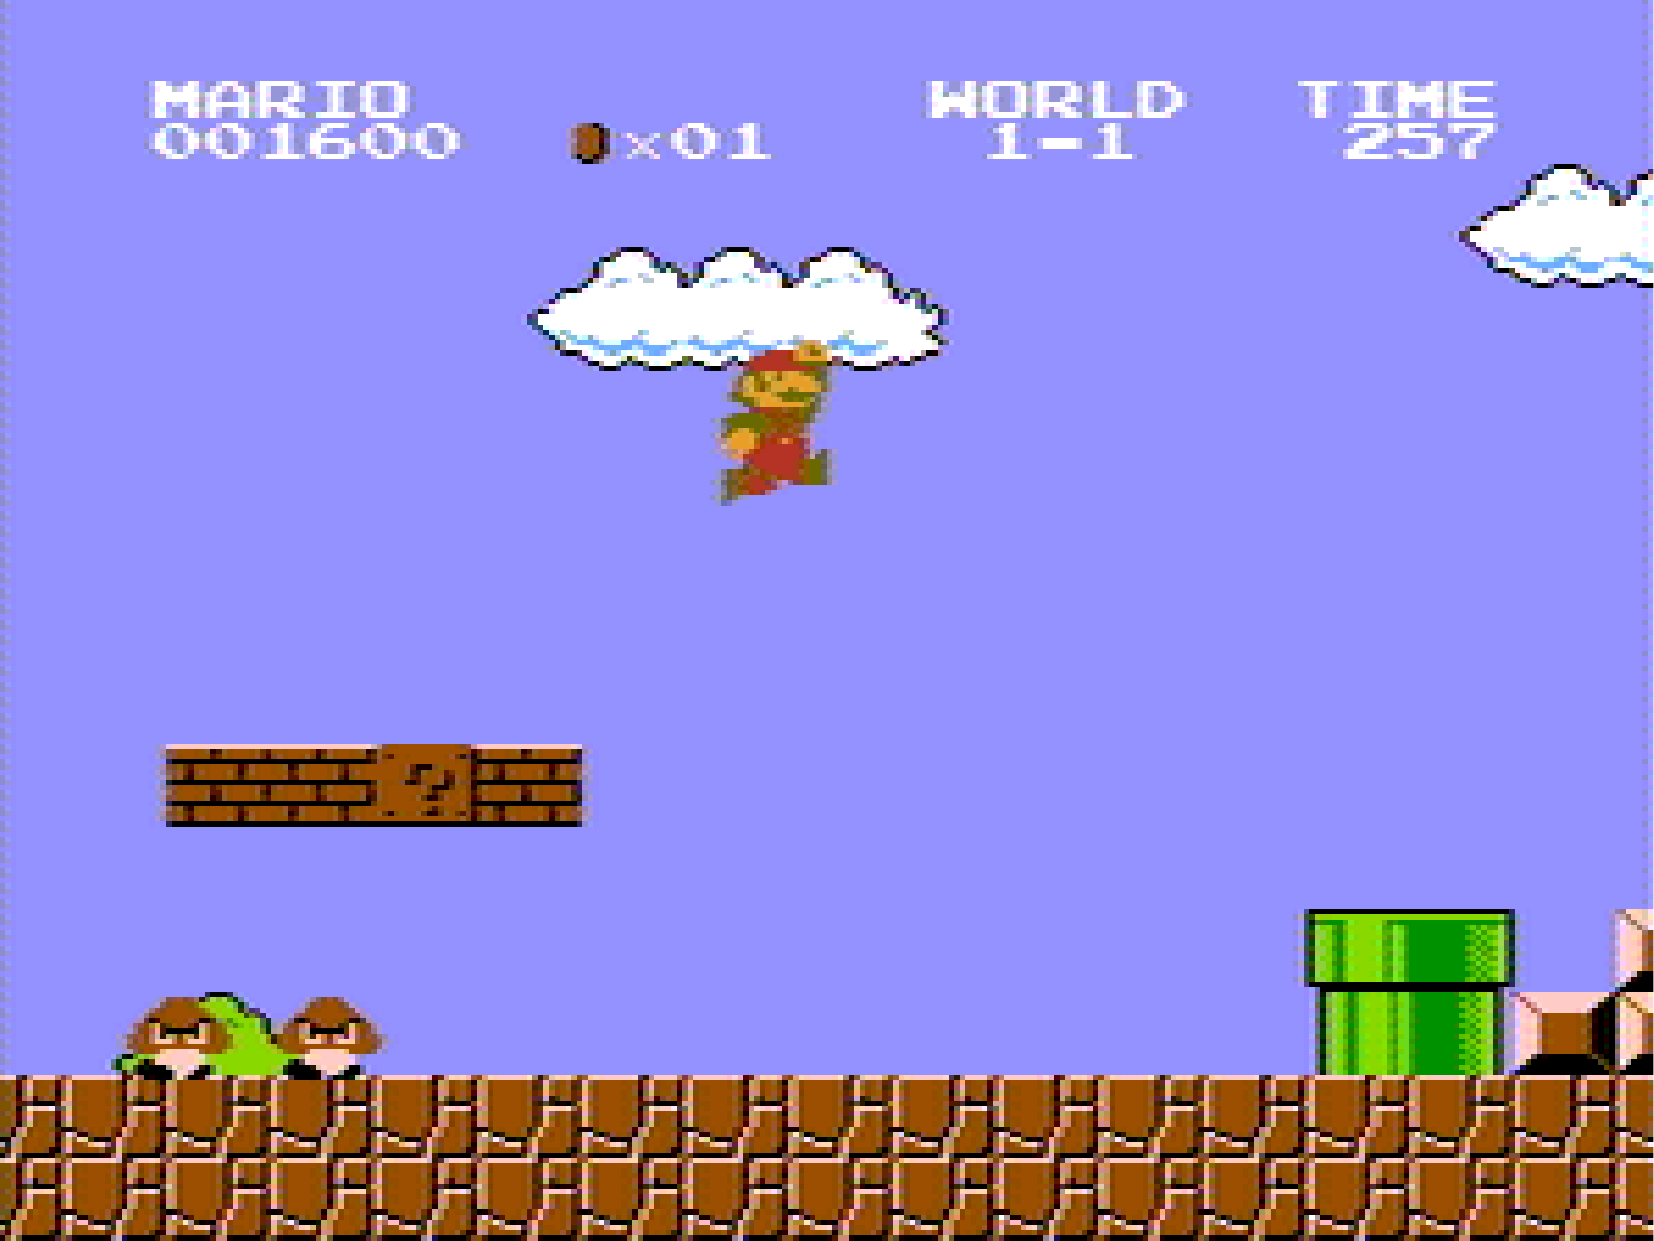

# 2. LA CALIDAD DE LA IMAGEN DIGITAL